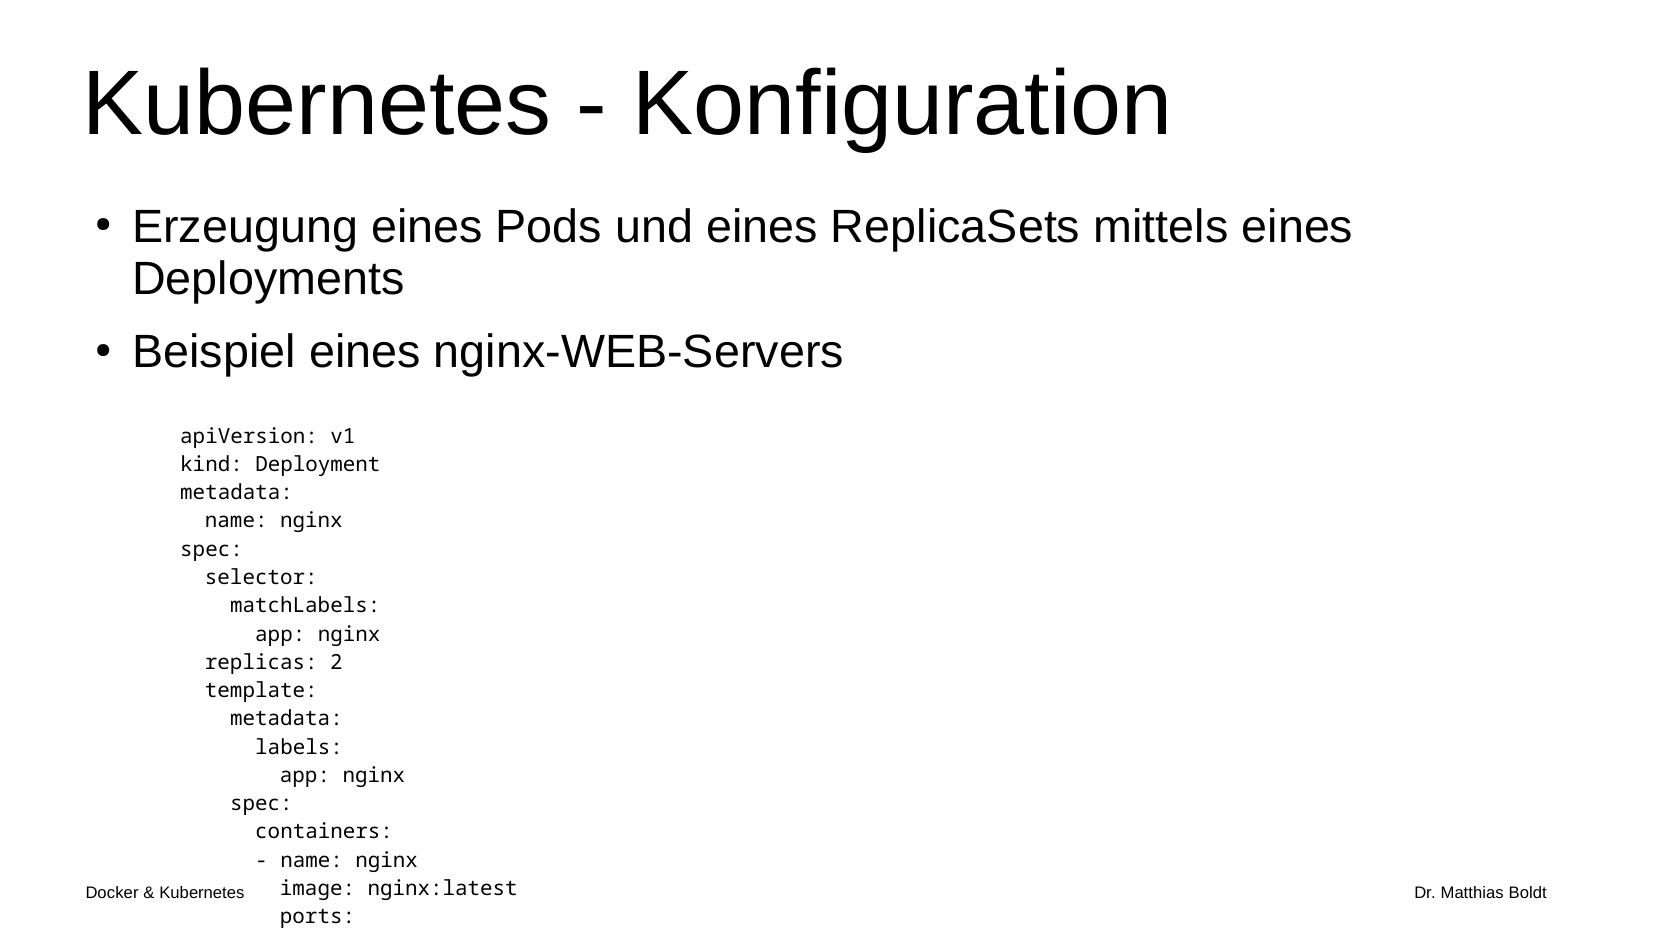

# Kubernetes - Konfiguration
Erzeugung eines Pods und eines ReplicaSets mittels eines Deployments
Beispiel eines nginx-WEB-Servers
apiVersion: v1
kind: Deployment
metadata:
 name: nginx
spec:
 selector:
 matchLabels:
 app: nginx
 replicas: 2
 template:
 metadata:
 labels:
 app: nginx
 spec:
 containers:
 - name: nginx
 image: nginx:latest
 ports:
 - containerPort: 80
Docker & Kubernetes																Dr. Matthias Boldt